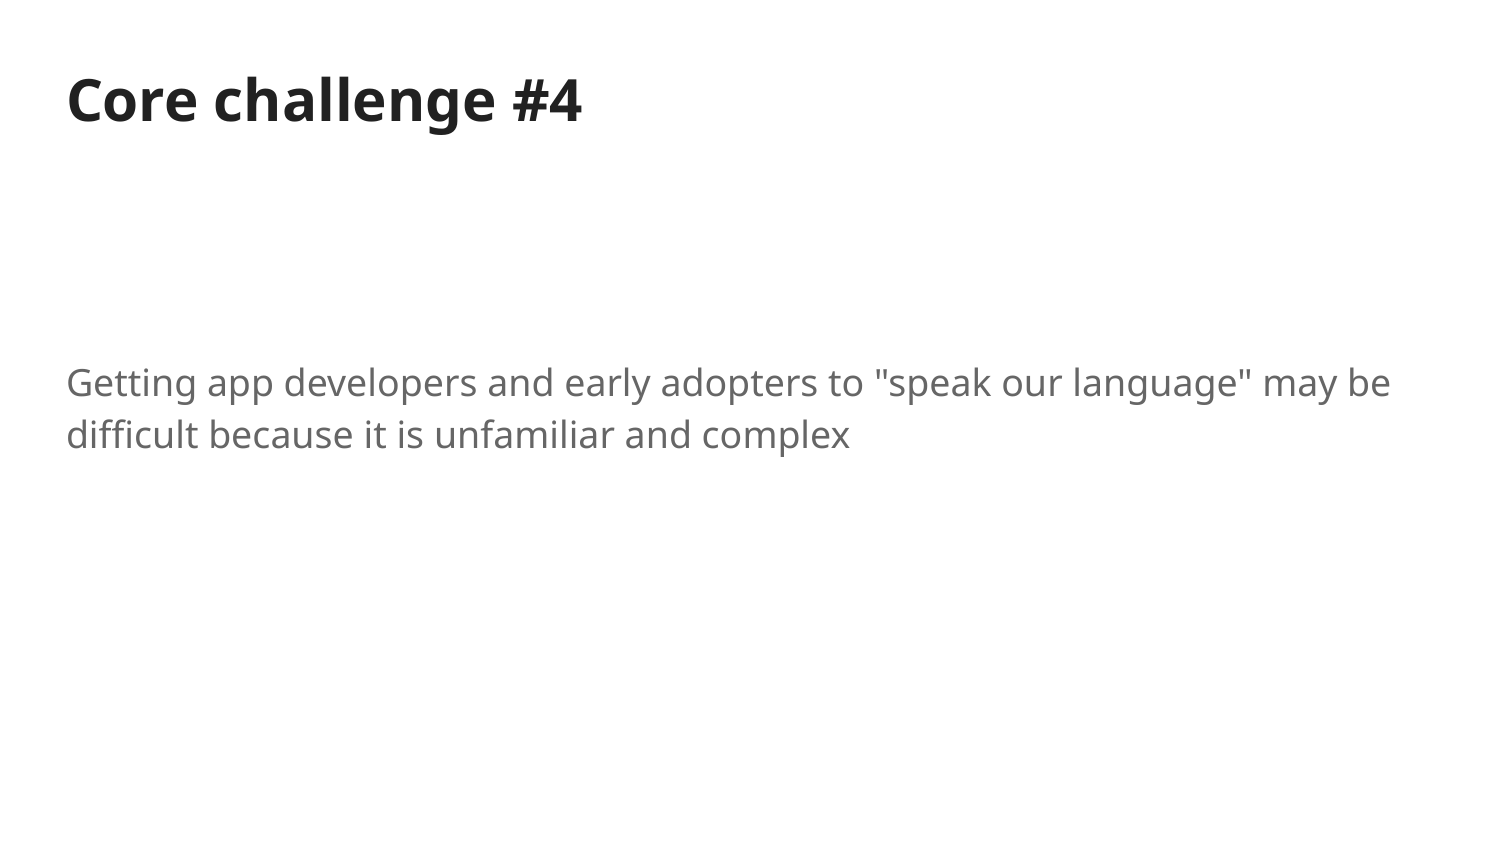

# Core challenge #4
Getting app developers and early adopters to "speak our language" may be difficult because it is unfamiliar and complex